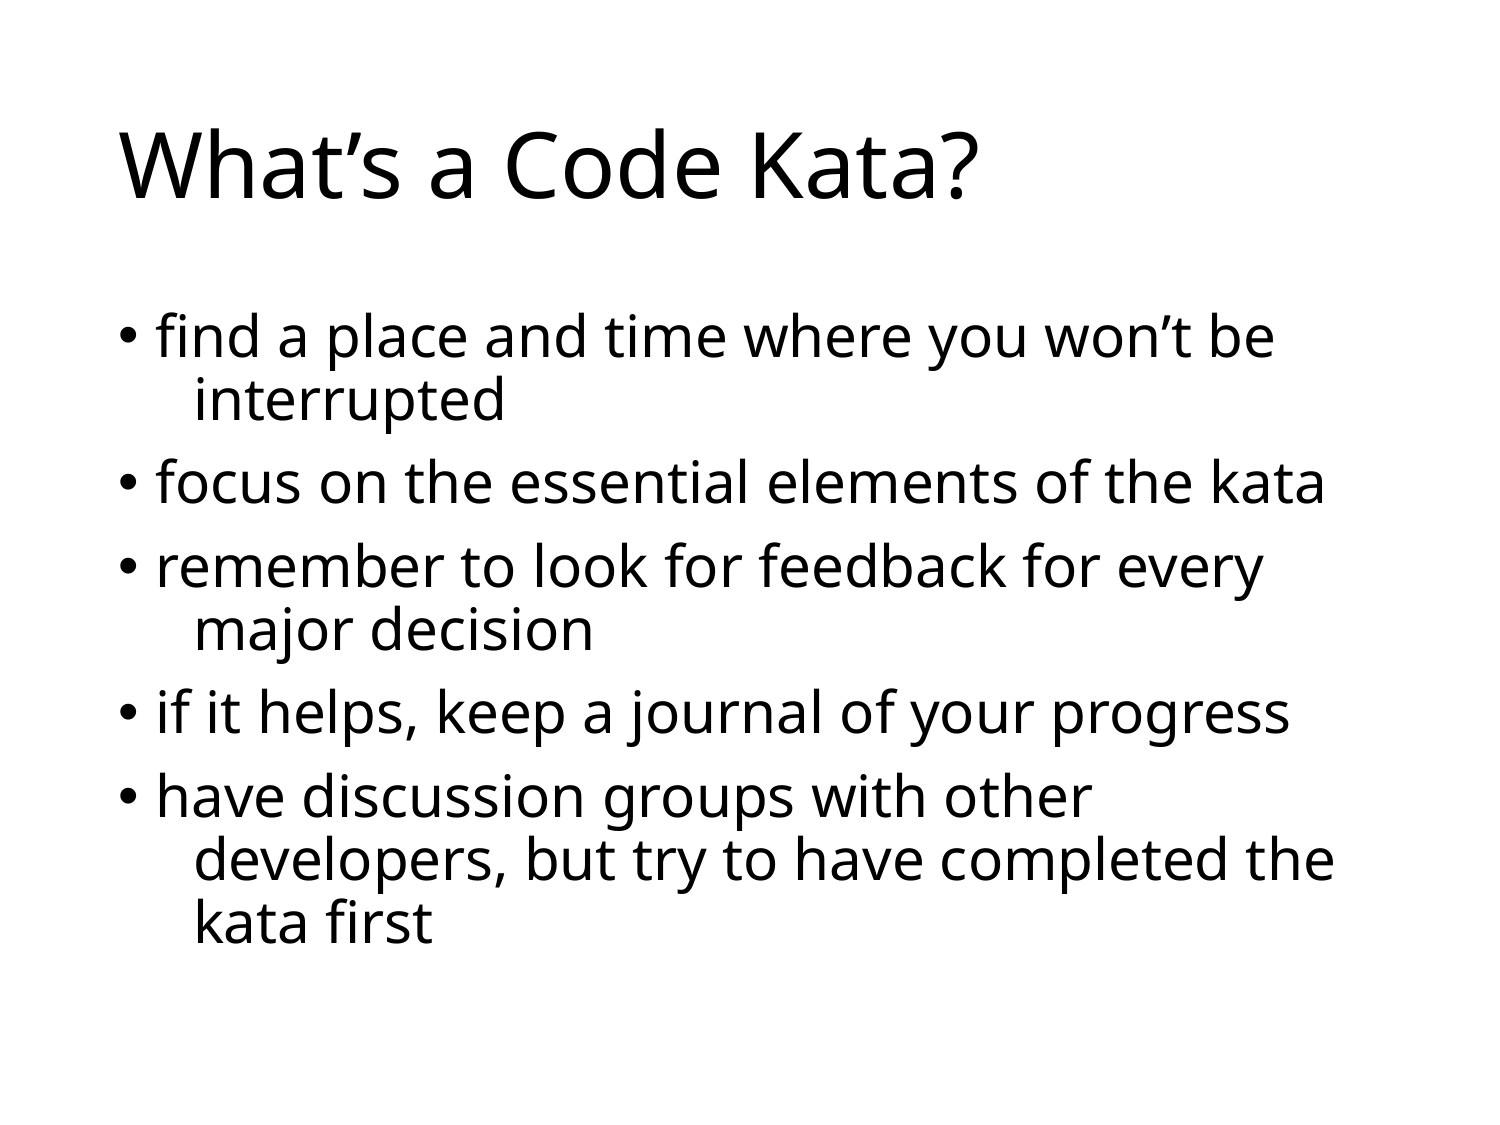

# What’s a Code Kata?
find a place and time where you won’t be interrupted
focus on the essential elements of the kata
remember to look for feedback for every major decision
if it helps, keep a journal of your progress
have discussion groups with other developers, but try to have completed the kata first